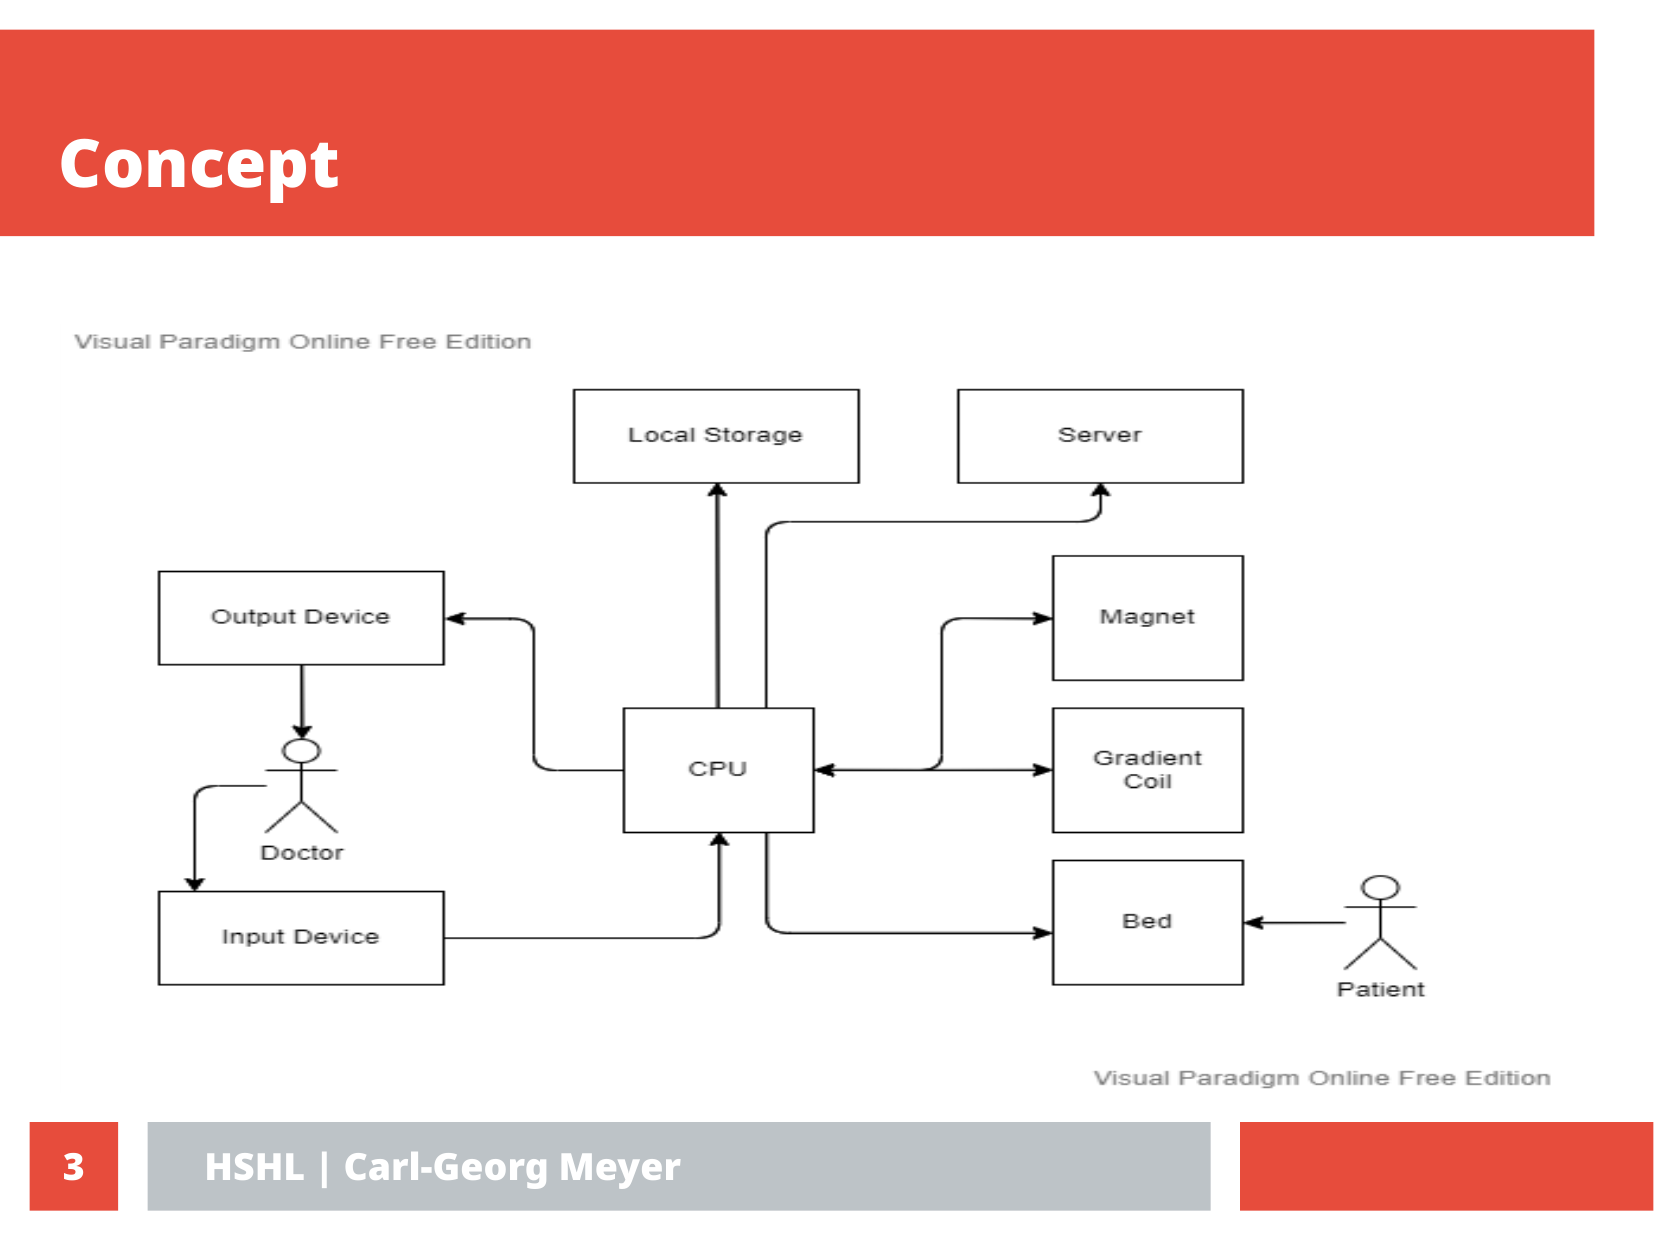

# Concept
3
HSHL | Carl-Georg Meyer